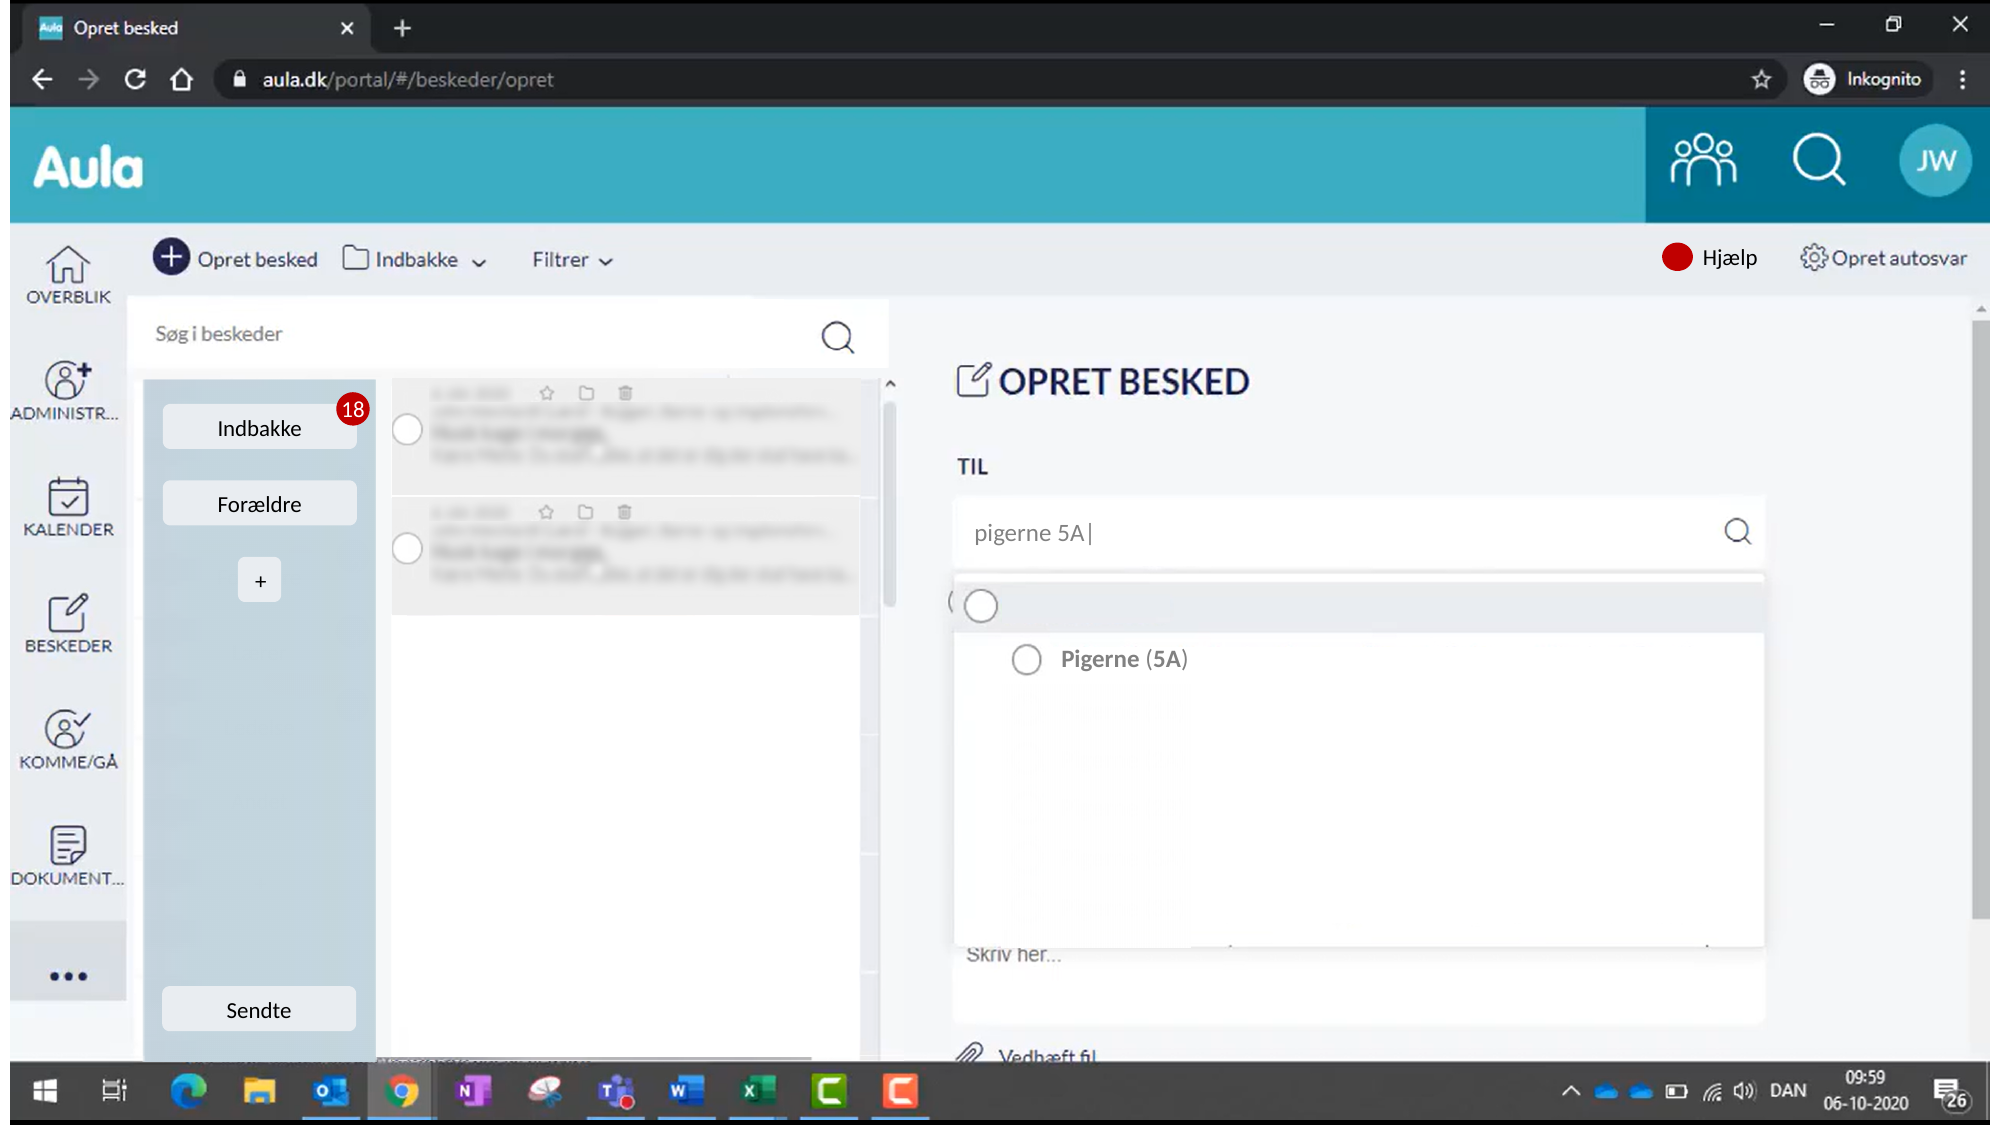

Hjælp
18
6
Indbakke
Indbakke
2
Elever
Forældre
pigerne 5A|
2
Forældre
+
1
Lærer
Pigerne (5A)
Pigerne (1B)
1
Ledelse
Pigerne (2A)
Andet
Pigerne (2B)
Pigerne (3A)
+
Pigerne (3B)
Sendte